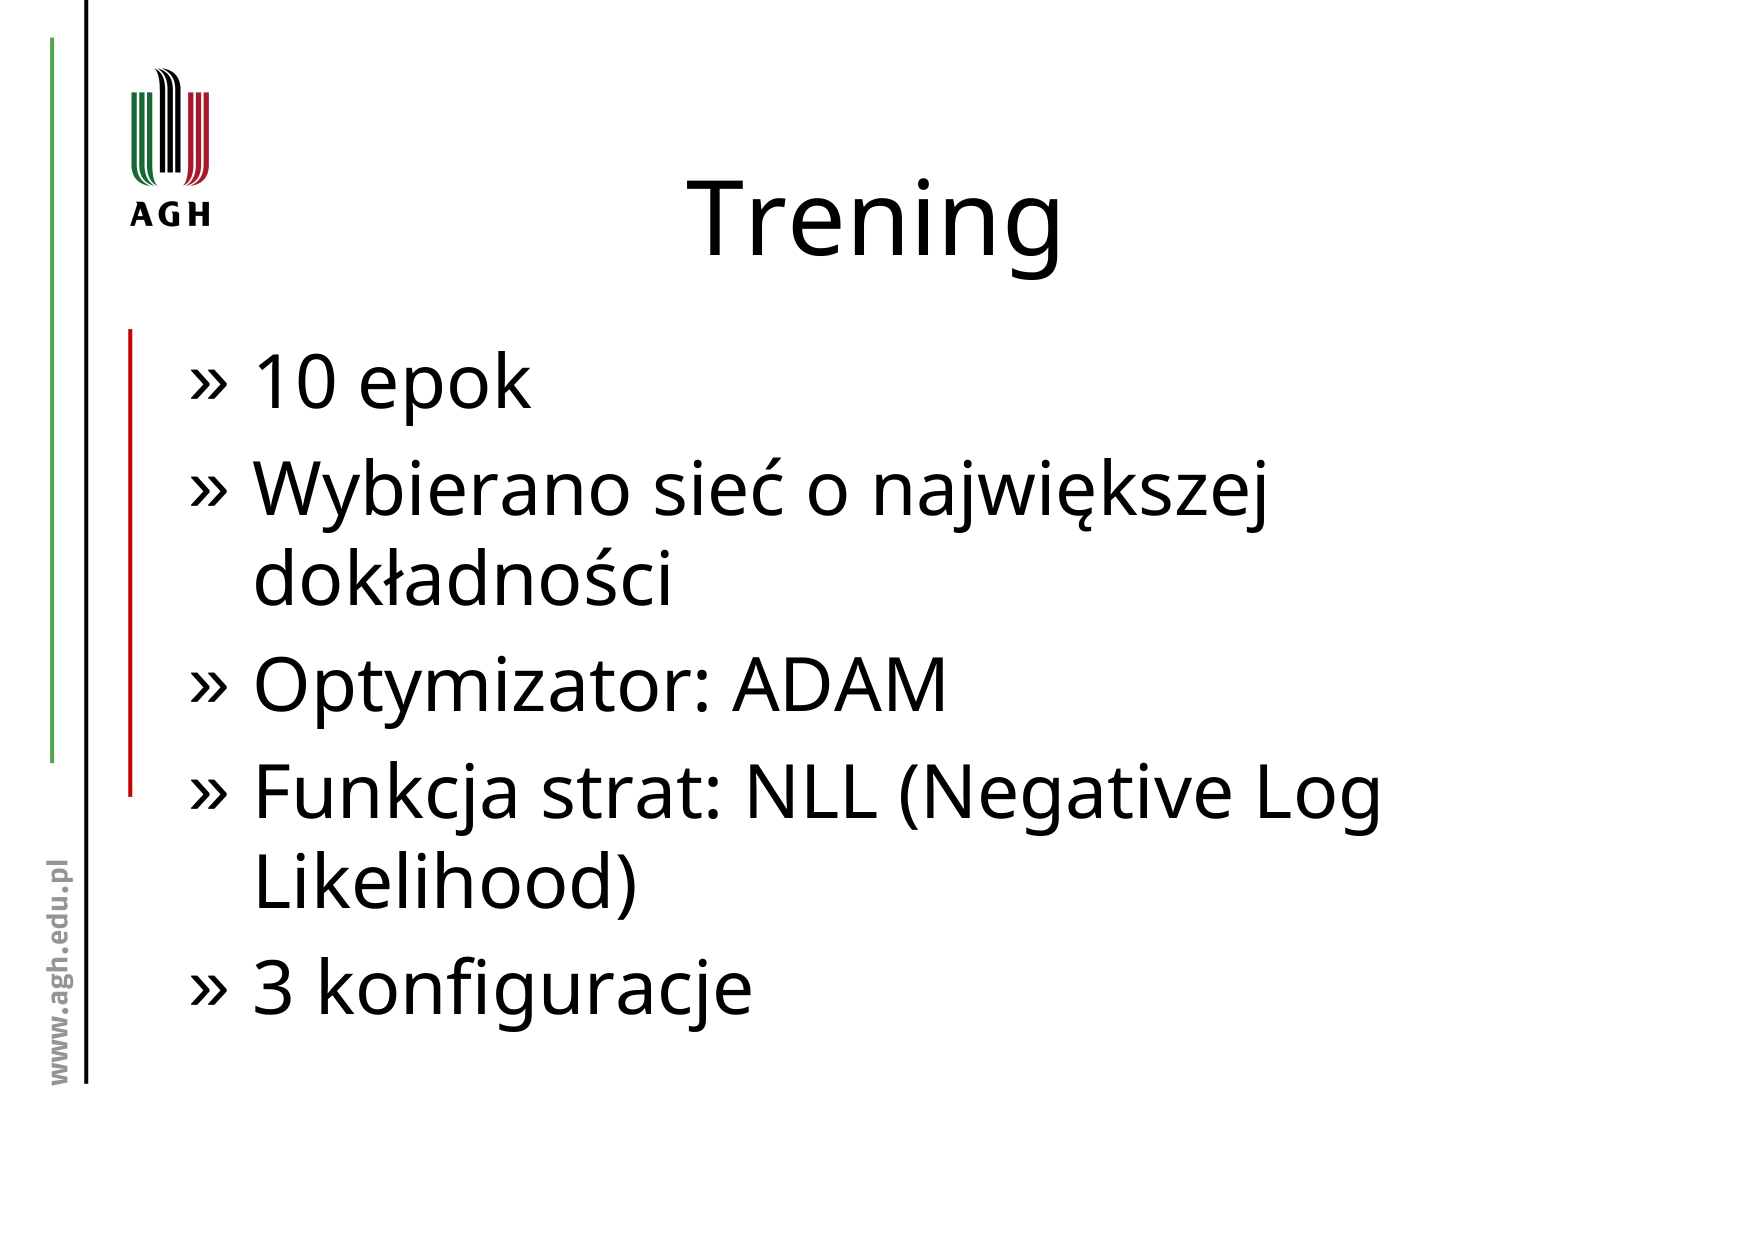

# Trening
10 epok
Wybierano sieć o największej dokładności
Optymizator: ADAM
Funkcja strat: NLL (Negative Log Likelihood)
3 konfiguracje